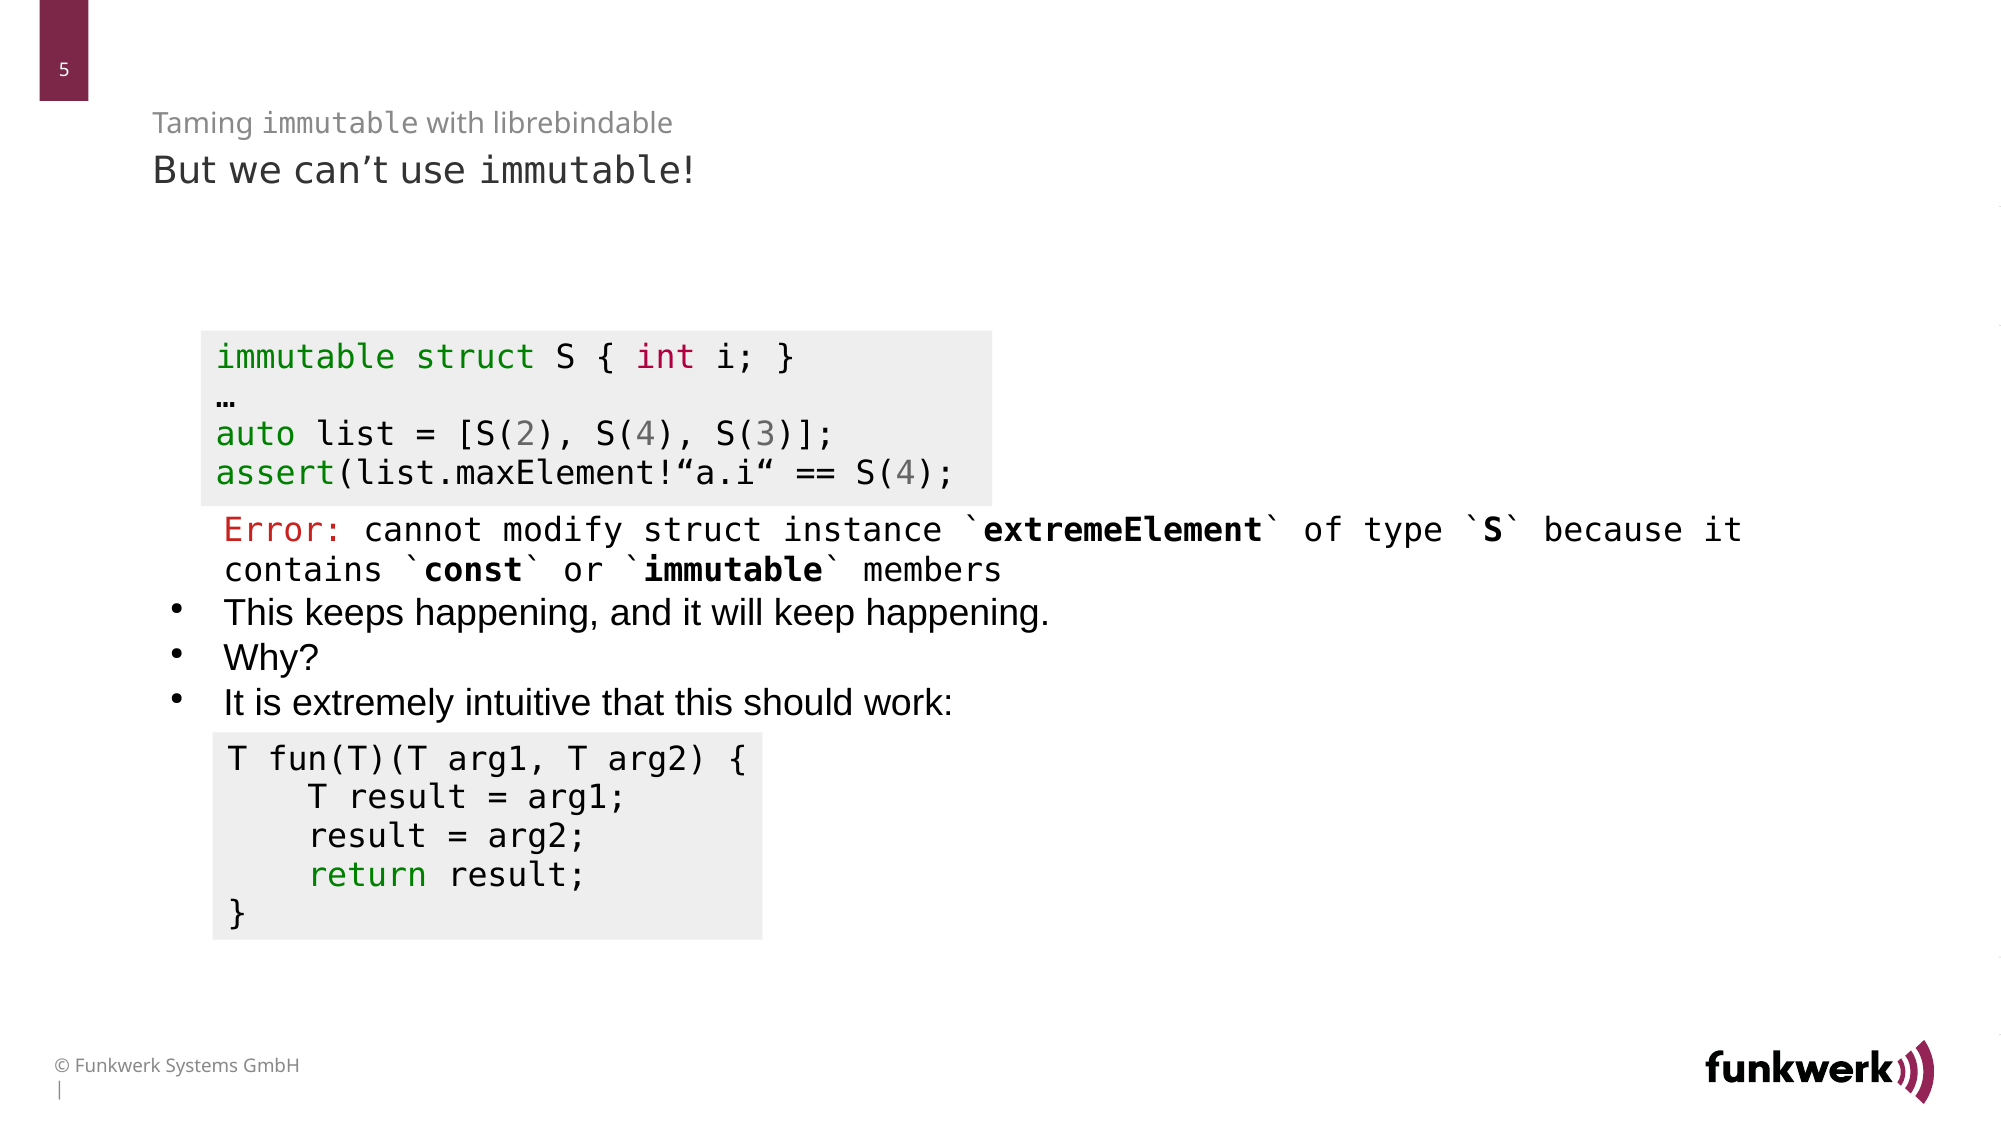

5
Taming immutable with librebindable
But we can’t use immutable!
Error: cannot modify struct instance `extremeElement` of type `S` because it contains `const` or `immutable` members
This keeps happening, and it will keep happening.
Why?
It is extremely intuitive that this should work:
immutable struct S { int i; }
…
auto list = [S(2), S(4), S(3)];
assert(list.maxElement!“a.i“ == S(4);
T fun(T)(T arg1, T arg2) {
 T result = arg1;
 result = arg2;
 return result;
}